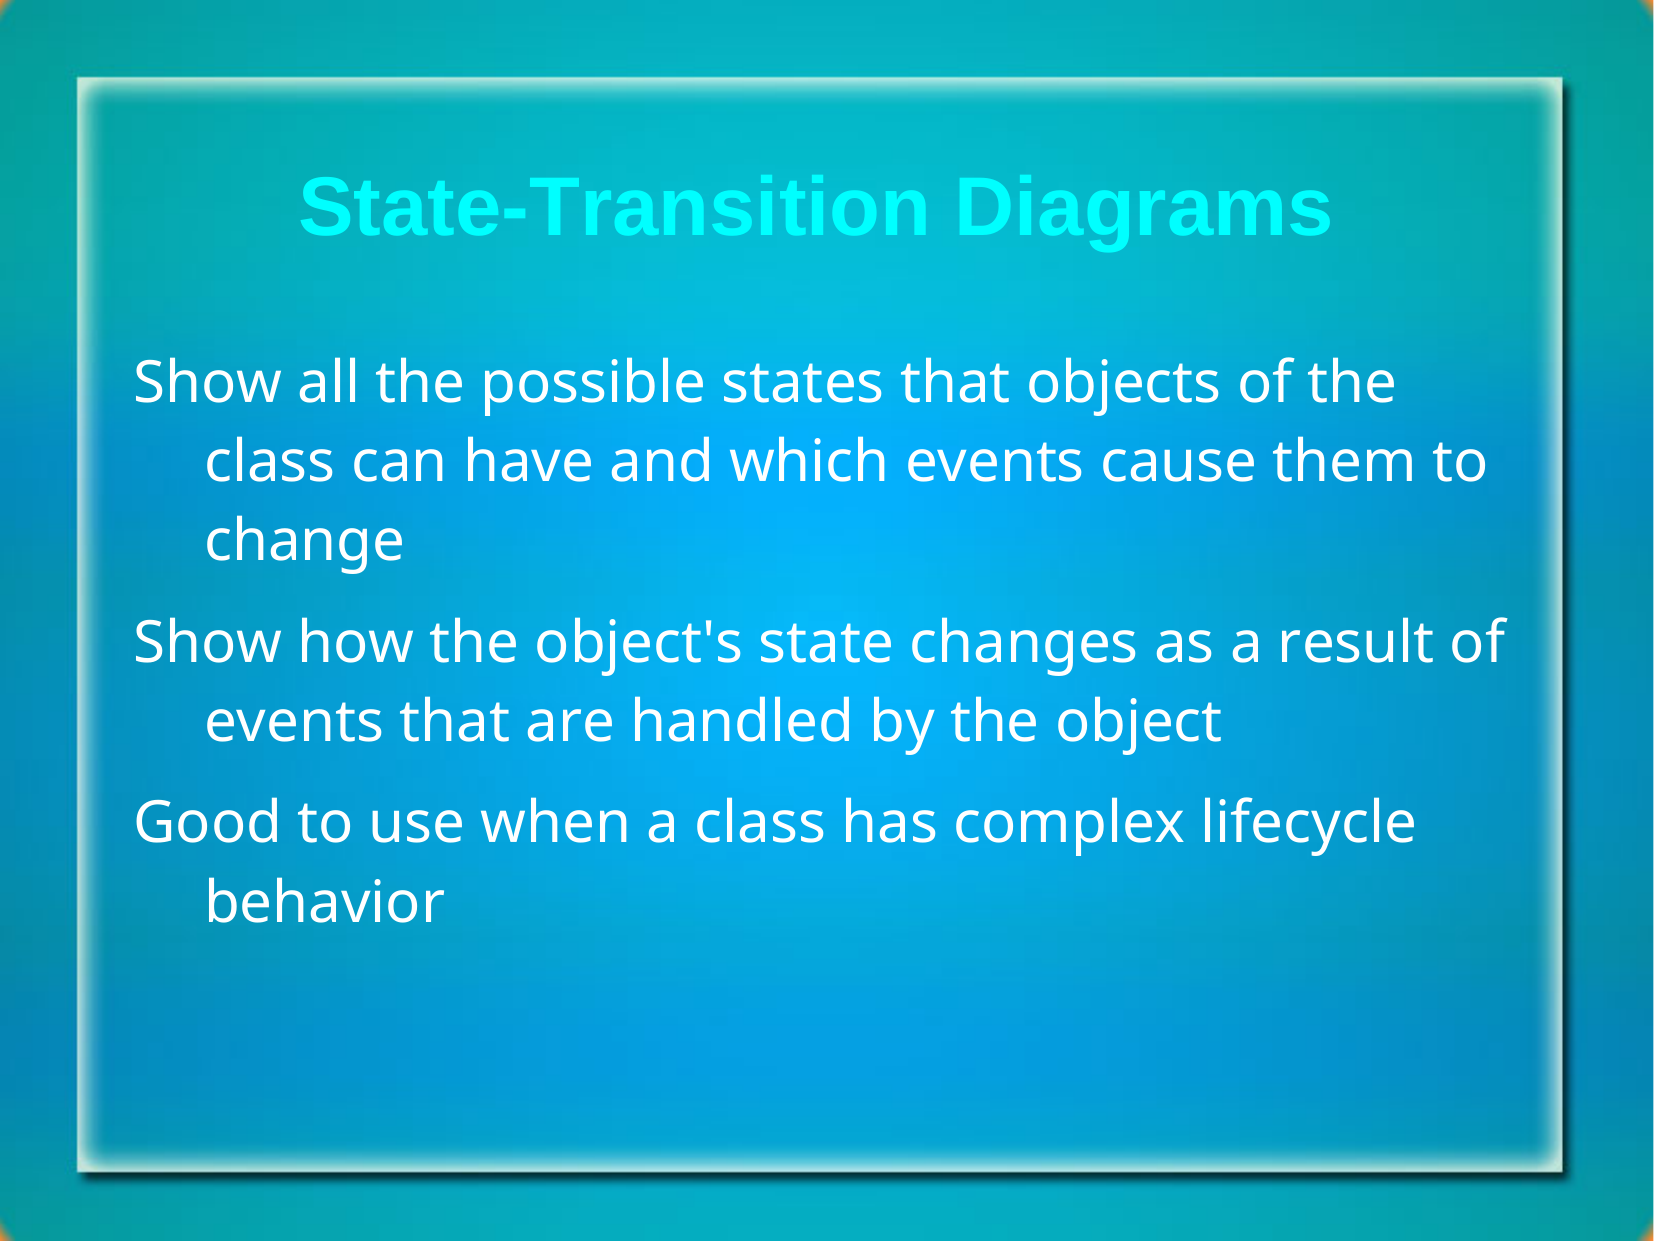

# State-Transition Diagrams
Show all the possible states that objects of the class can have and which events cause them to change
Show how the object's state changes as a result of events that are handled by the object
Good to use when a class has complex lifecycle behavior